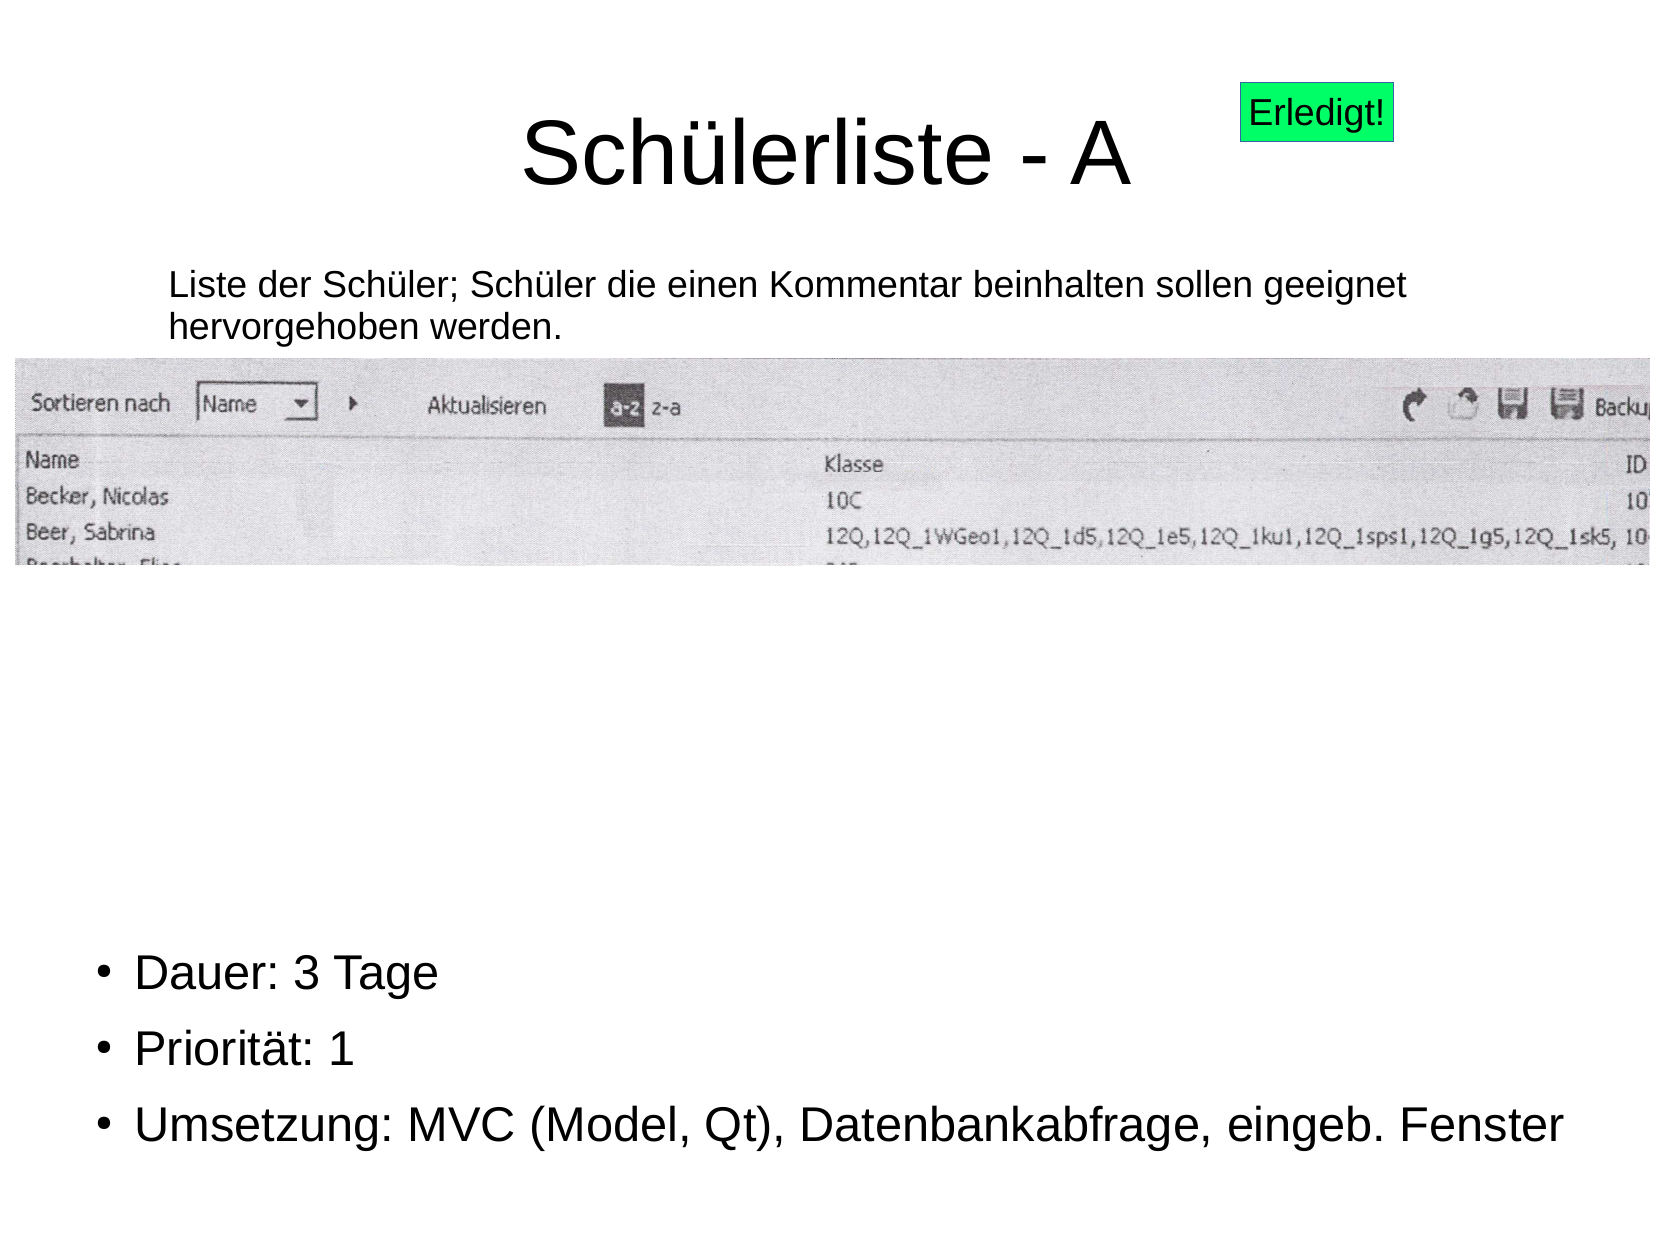

# Schülerliste - A
Erledigt!
Liste der Schüler; Schüler die einen Kommentar beinhalten sollen geeignet hervorgehoben werden.
Dauer: 3 Tage
Priorität: 1
Umsetzung: MVC (Model, Qt), Datenbankabfrage, eingeb. Fenster